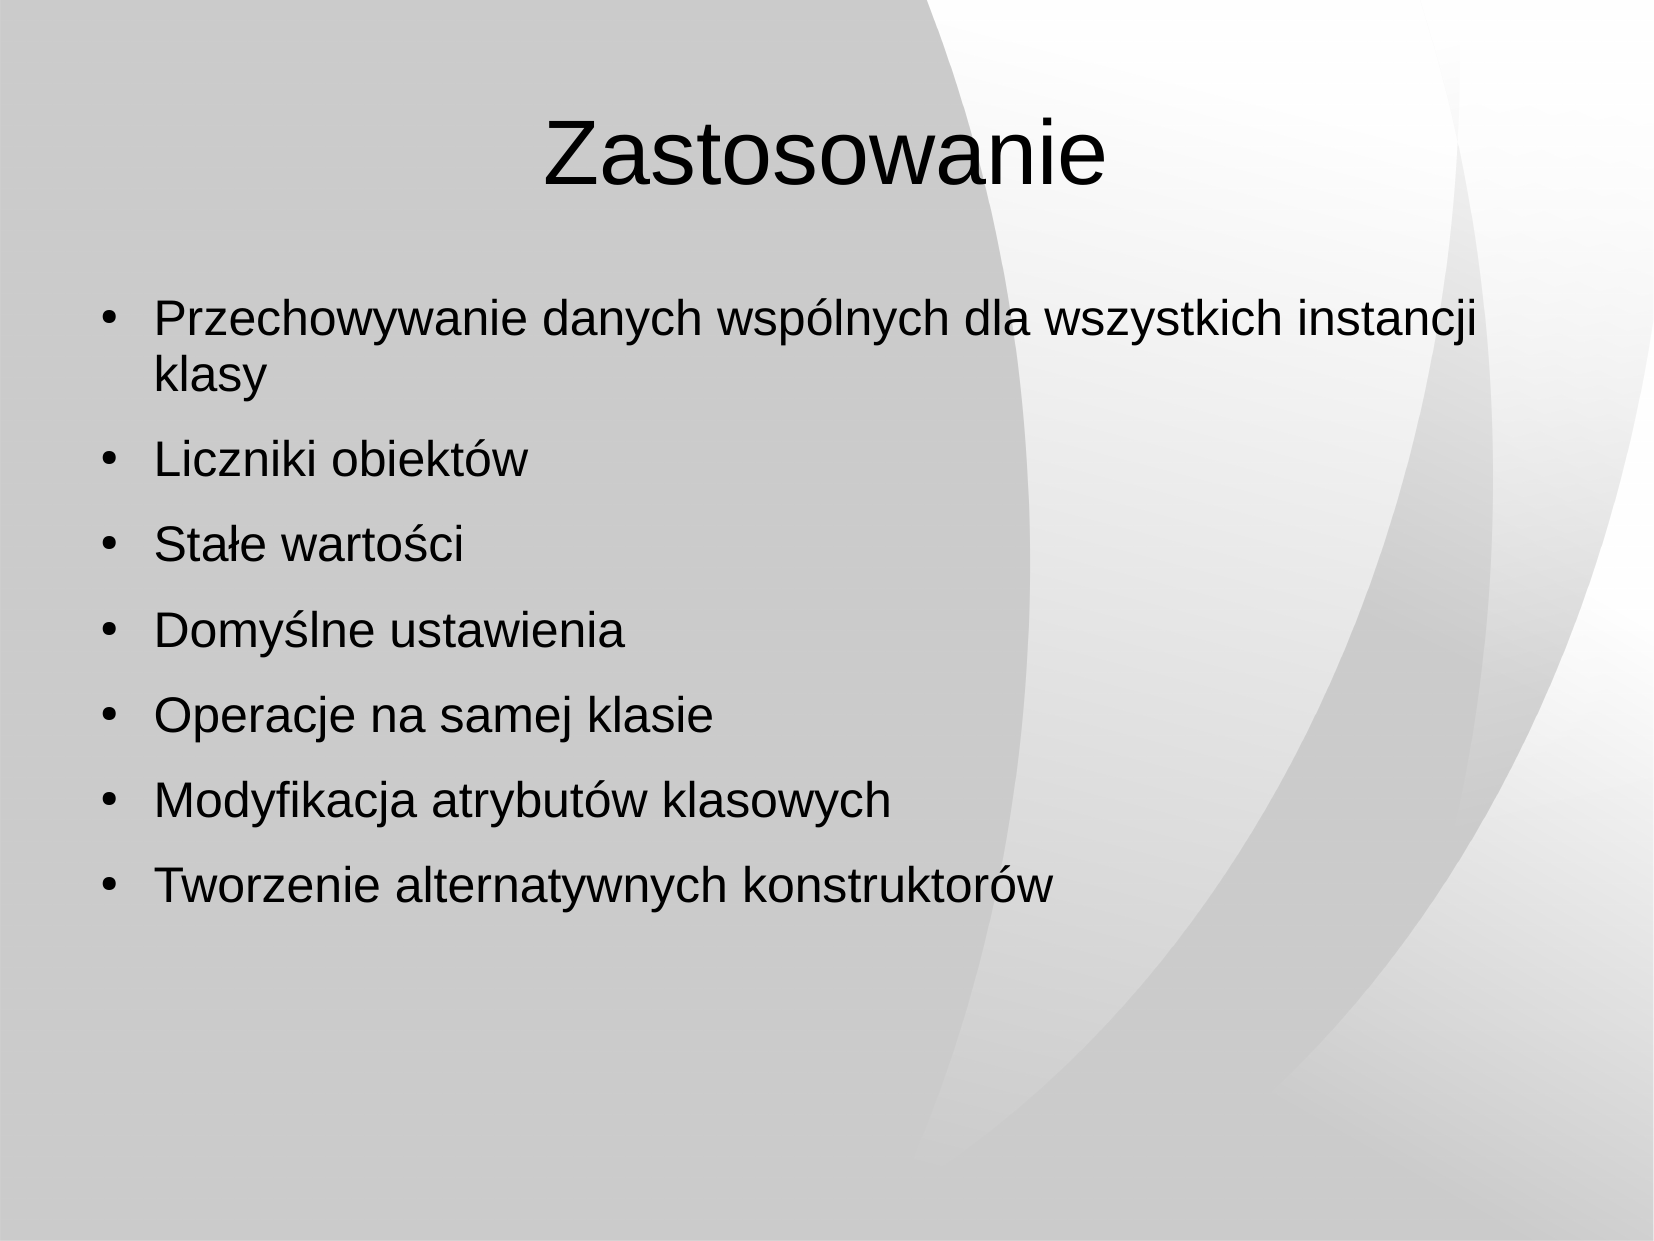

# Zastosowanie
Przechowywanie danych wspólnych dla wszystkich instancji klasy
Liczniki obiektów
Stałe wartości
Domyślne ustawienia
Operacje na samej klasie
Modyfikacja atrybutów klasowych
Tworzenie alternatywnych konstruktorów